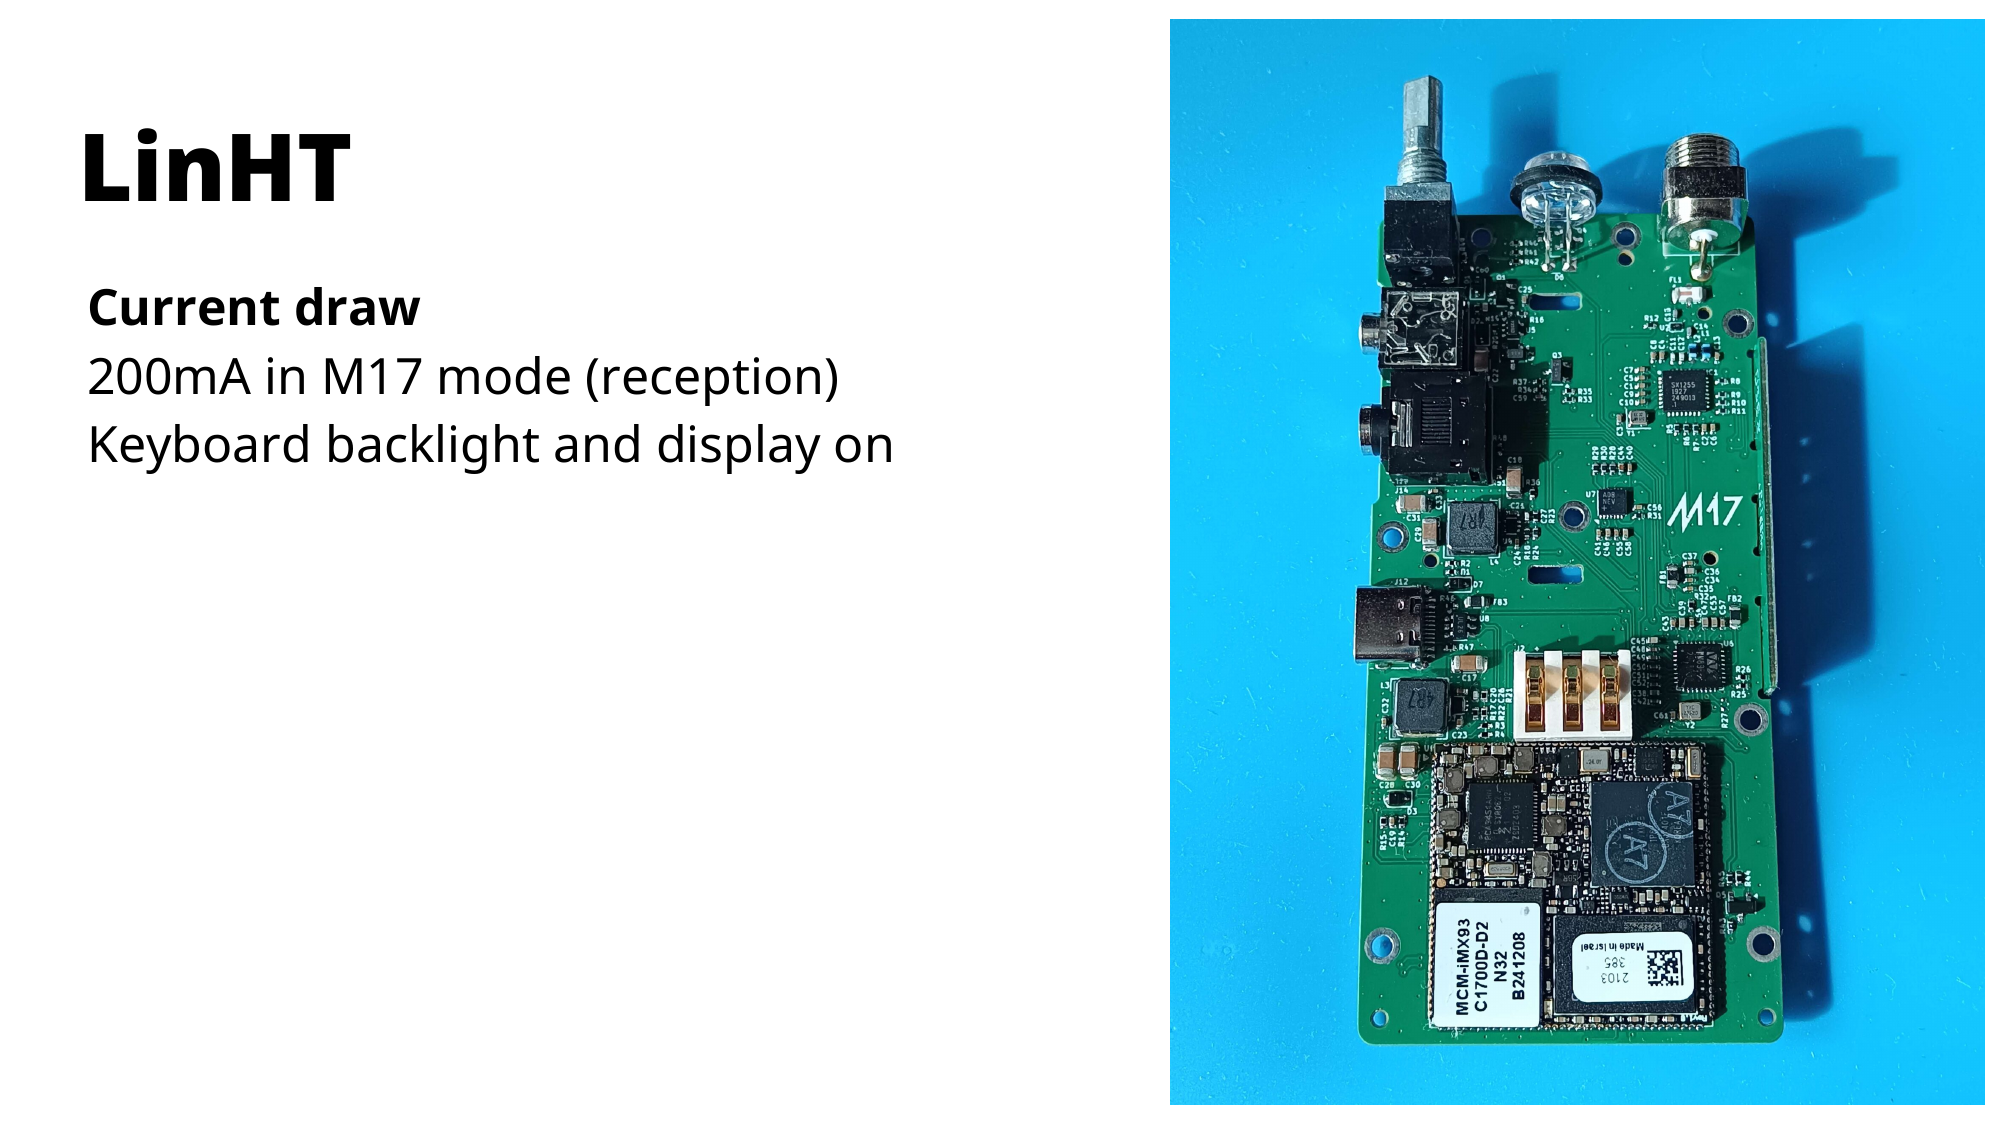

LinHT
Current draw
200mA in M17 mode (reception)
Keyboard backlight and display on